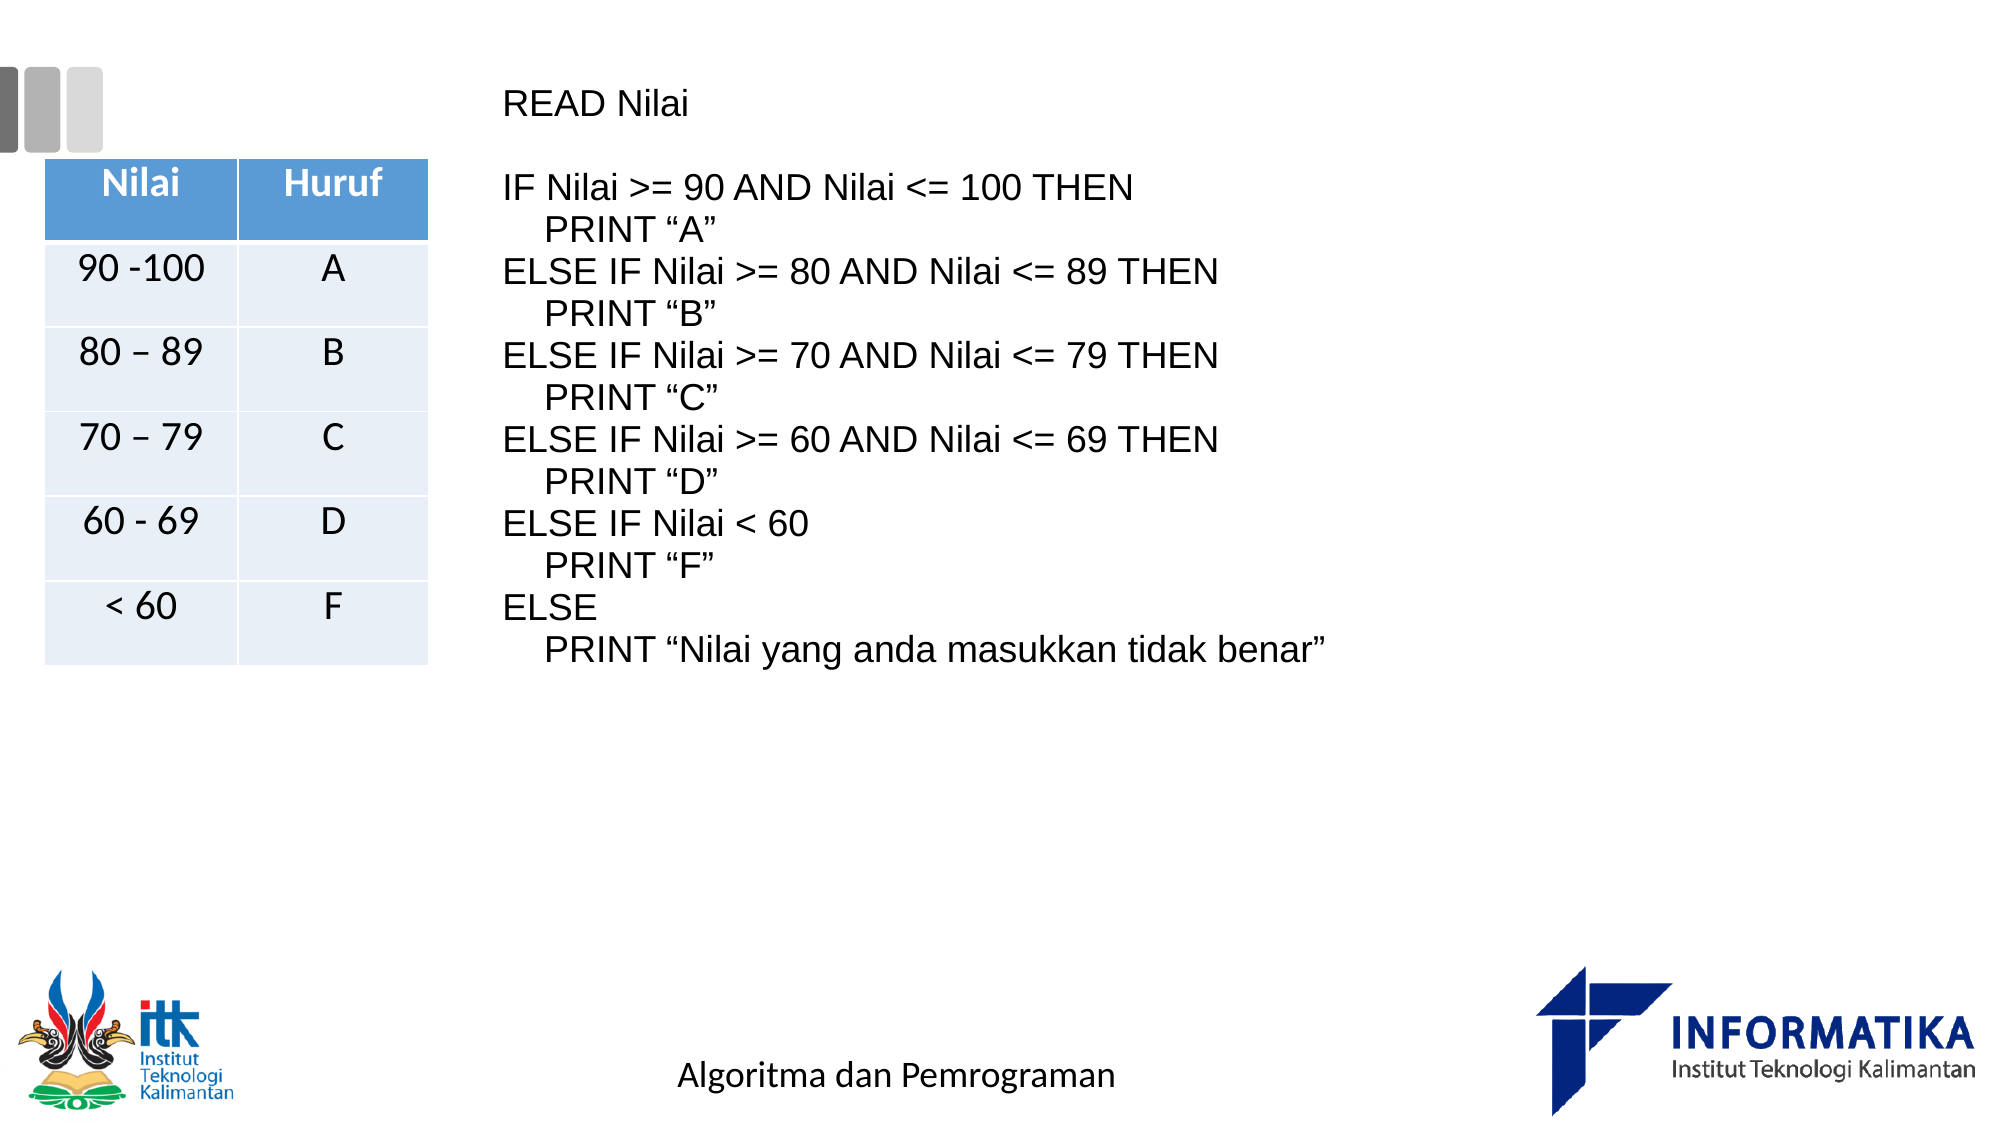

READ Nilai
IF Nilai >= 90 AND Nilai <= 100 THEN
 PRINT “A”
ELSE IF Nilai >= 80 AND Nilai <= 89 THEN
 PRINT “B”
ELSE IF Nilai >= 70 AND Nilai <= 79 THEN
 PRINT “C”
ELSE IF Nilai >= 60 AND Nilai <= 69 THEN
 PRINT “D”
ELSE IF Nilai < 60
 PRINT “F”
ELSE
 PRINT “Nilai yang anda masukkan tidak benar”
| Nilai | Huruf |
| --- | --- |
| 90 -100 | A |
| 80 – 89 | B |
| 70 – 79 | C |
| 60 - 69 | D |
| < 60 | F |
Algoritma dan Pemrograman